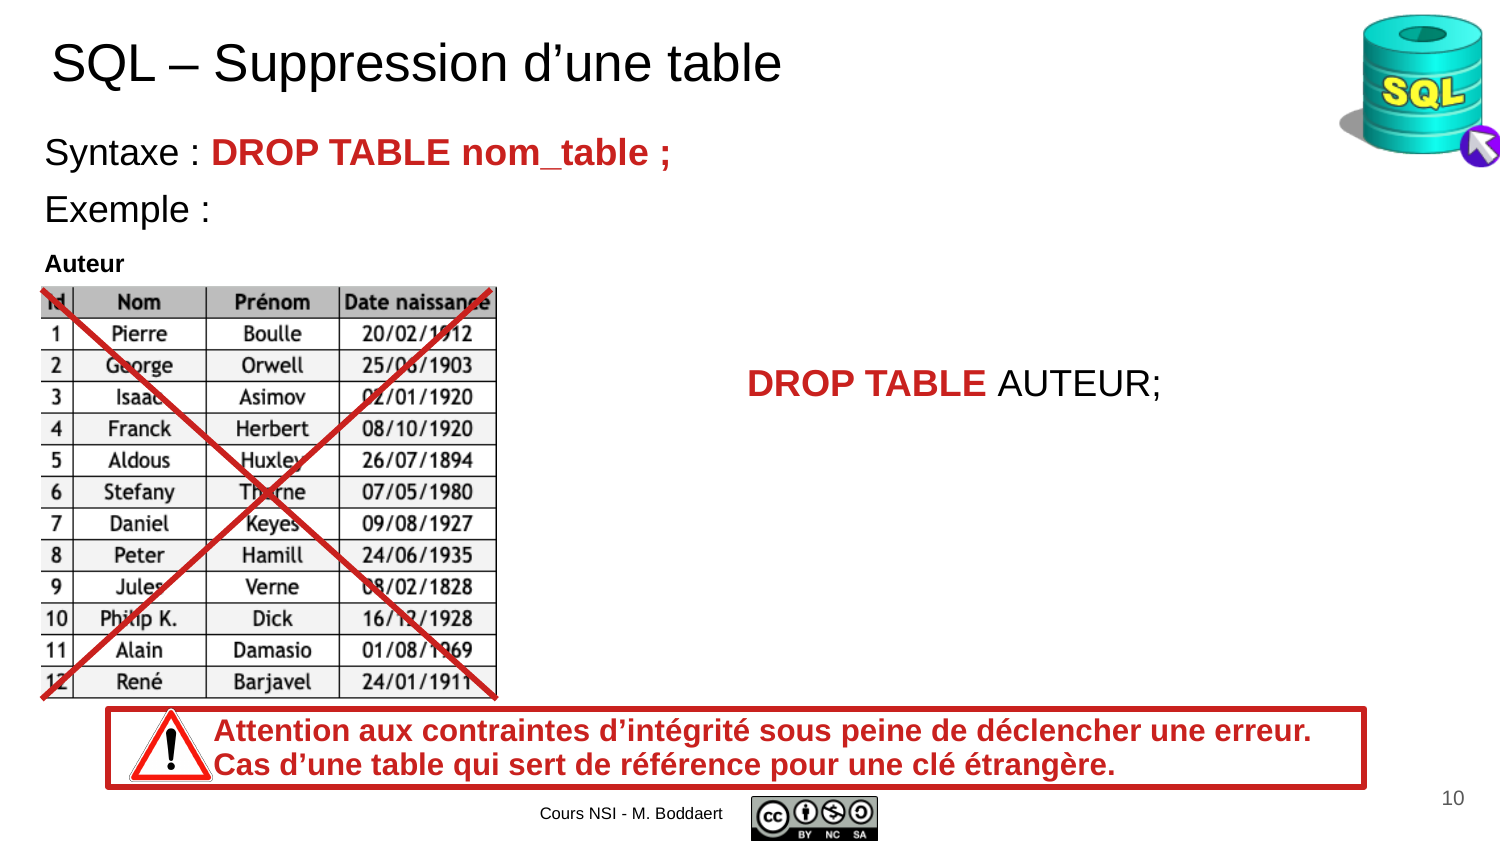

# SQL – Suppression d’une table
Syntaxe : DROP TABLE nom_table ;
Exemple :
Auteur
DROP TABLE AUTEUR;
 Attention aux contraintes d’intégrité sous peine de déclencher une erreur.
 Cas d’une table qui sert de référence pour une clé étrangère.